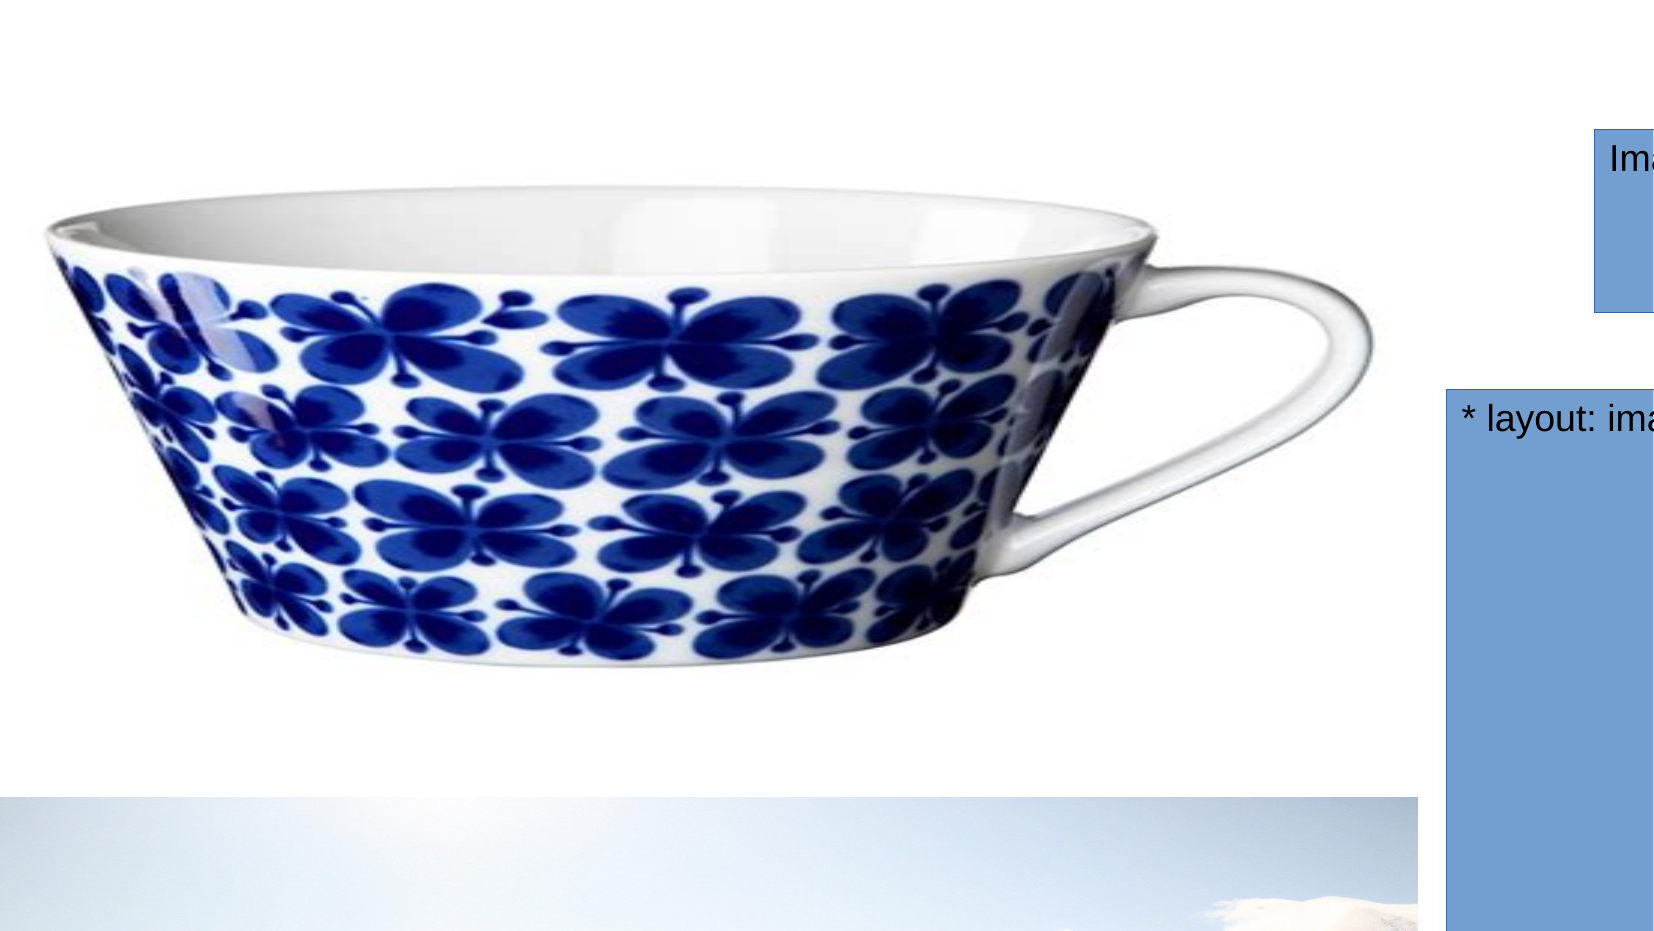

Image left
* layout: image_left_half * packed_images: true * And the final bullet